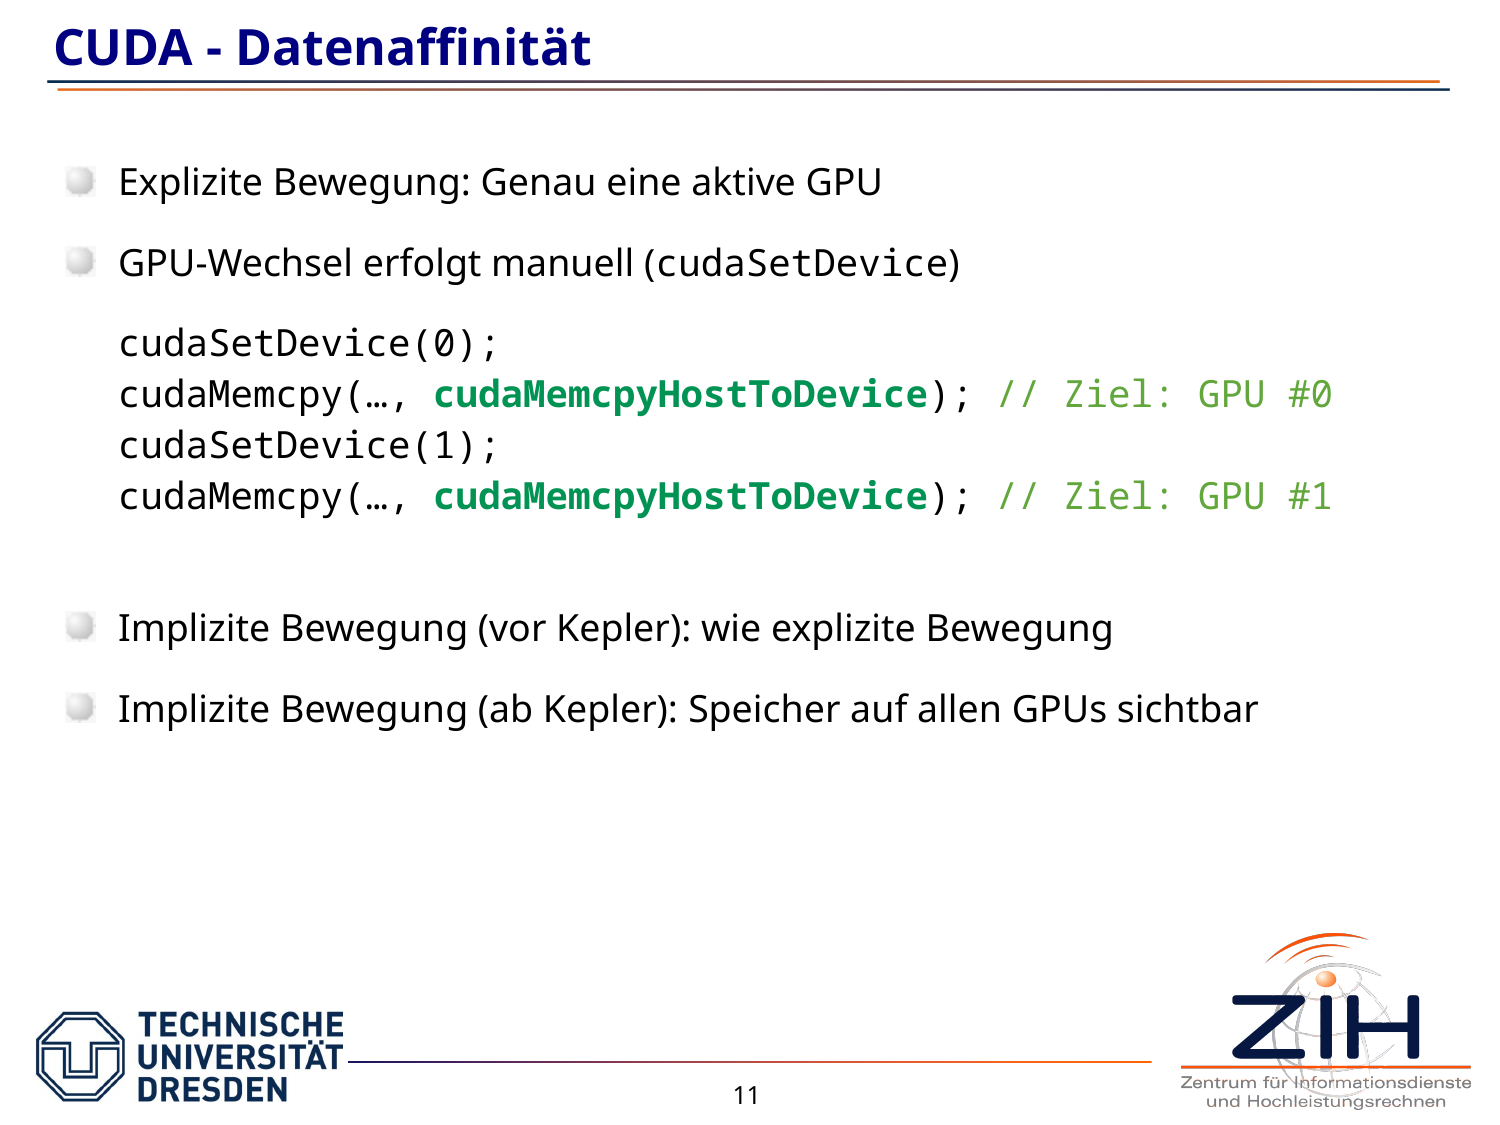

# CUDA - Datenaffinität
Explizite Bewegung: Genau eine aktive GPU
GPU-Wechsel erfolgt manuell (cudaSetDevice)
cudaSetDevice(0);
cudaMemcpy(…, cudaMemcpyHostToDevice); // Ziel: GPU #0
cudaSetDevice(1);
cudaMemcpy(…, cudaMemcpyHostToDevice); // Ziel: GPU #1
Implizite Bewegung (vor Kepler): wie explizite Bewegung
Implizite Bewegung (ab Kepler): Speicher auf allen GPUs sichtbar
11